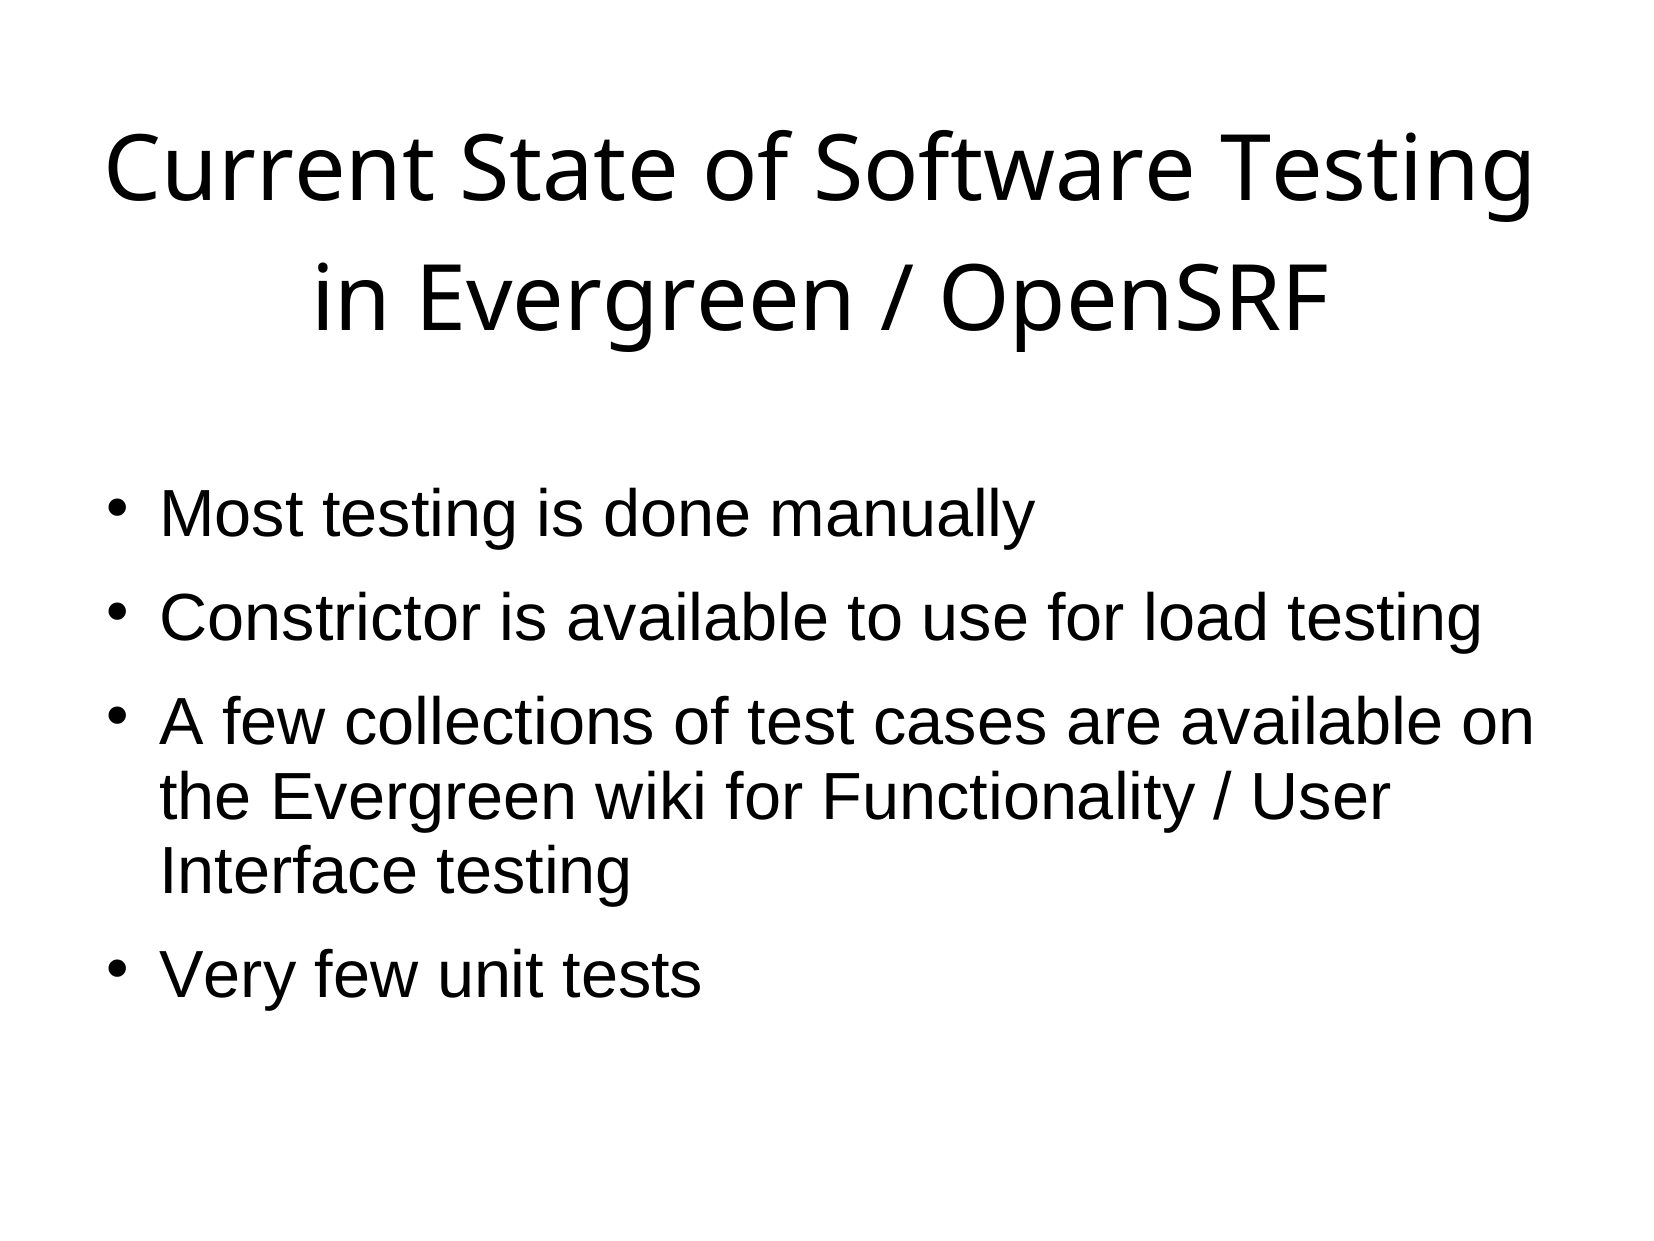

# Current State of Software Testing in Evergreen / OpenSRF
Most testing is done manually
Constrictor is available to use for load testing
A few collections of test cases are available on the Evergreen wiki for Functionality / User Interface testing
Very few unit tests